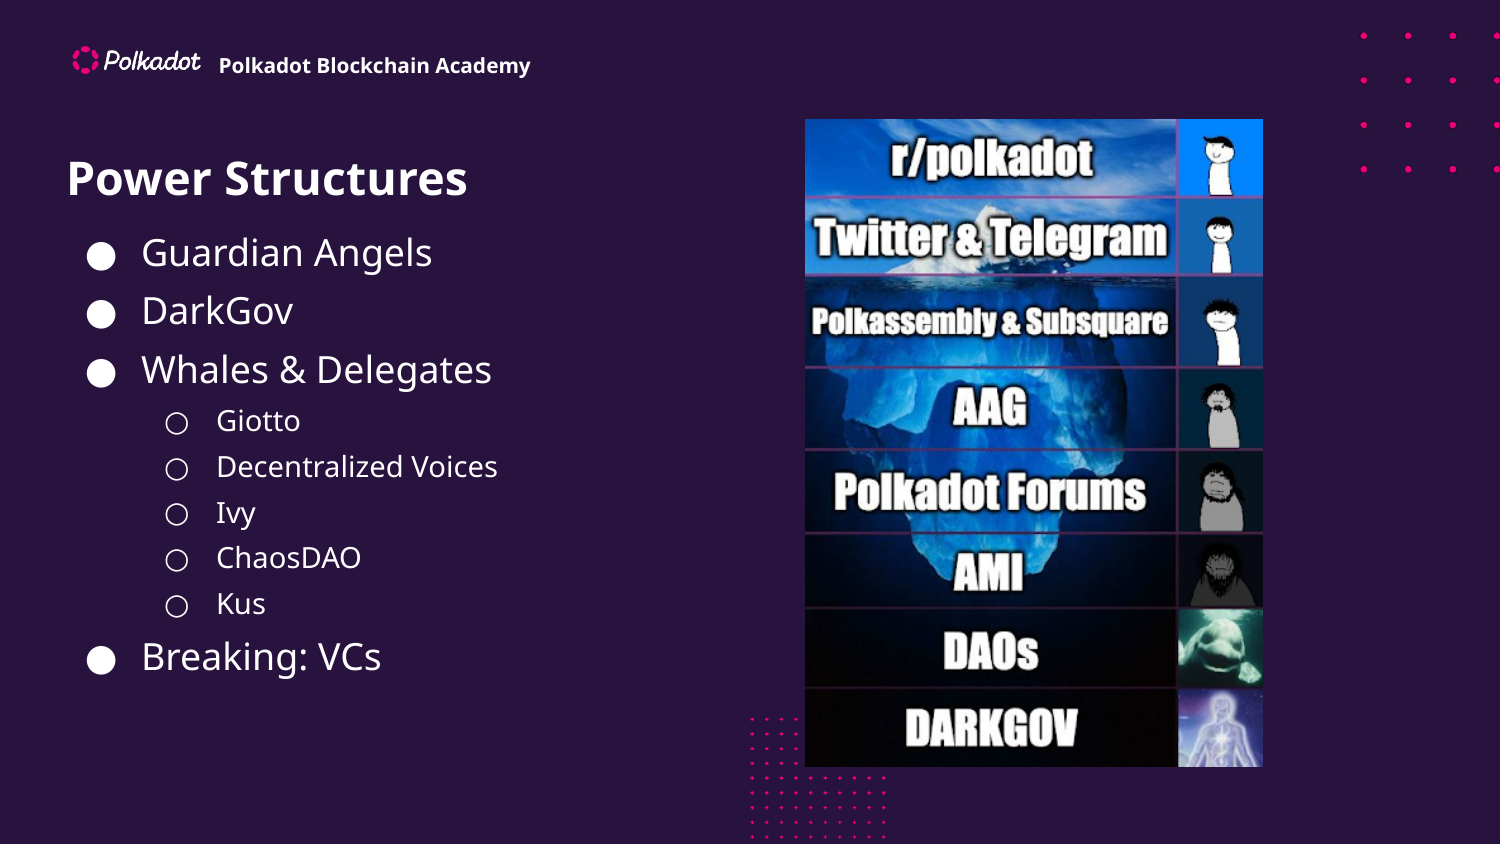

Power Structures
# Guardian Angels
DarkGov
Whales & Delegates
Giotto
Decentralized Voices
Ivy
ChaosDAO
Kus
Breaking: VCs